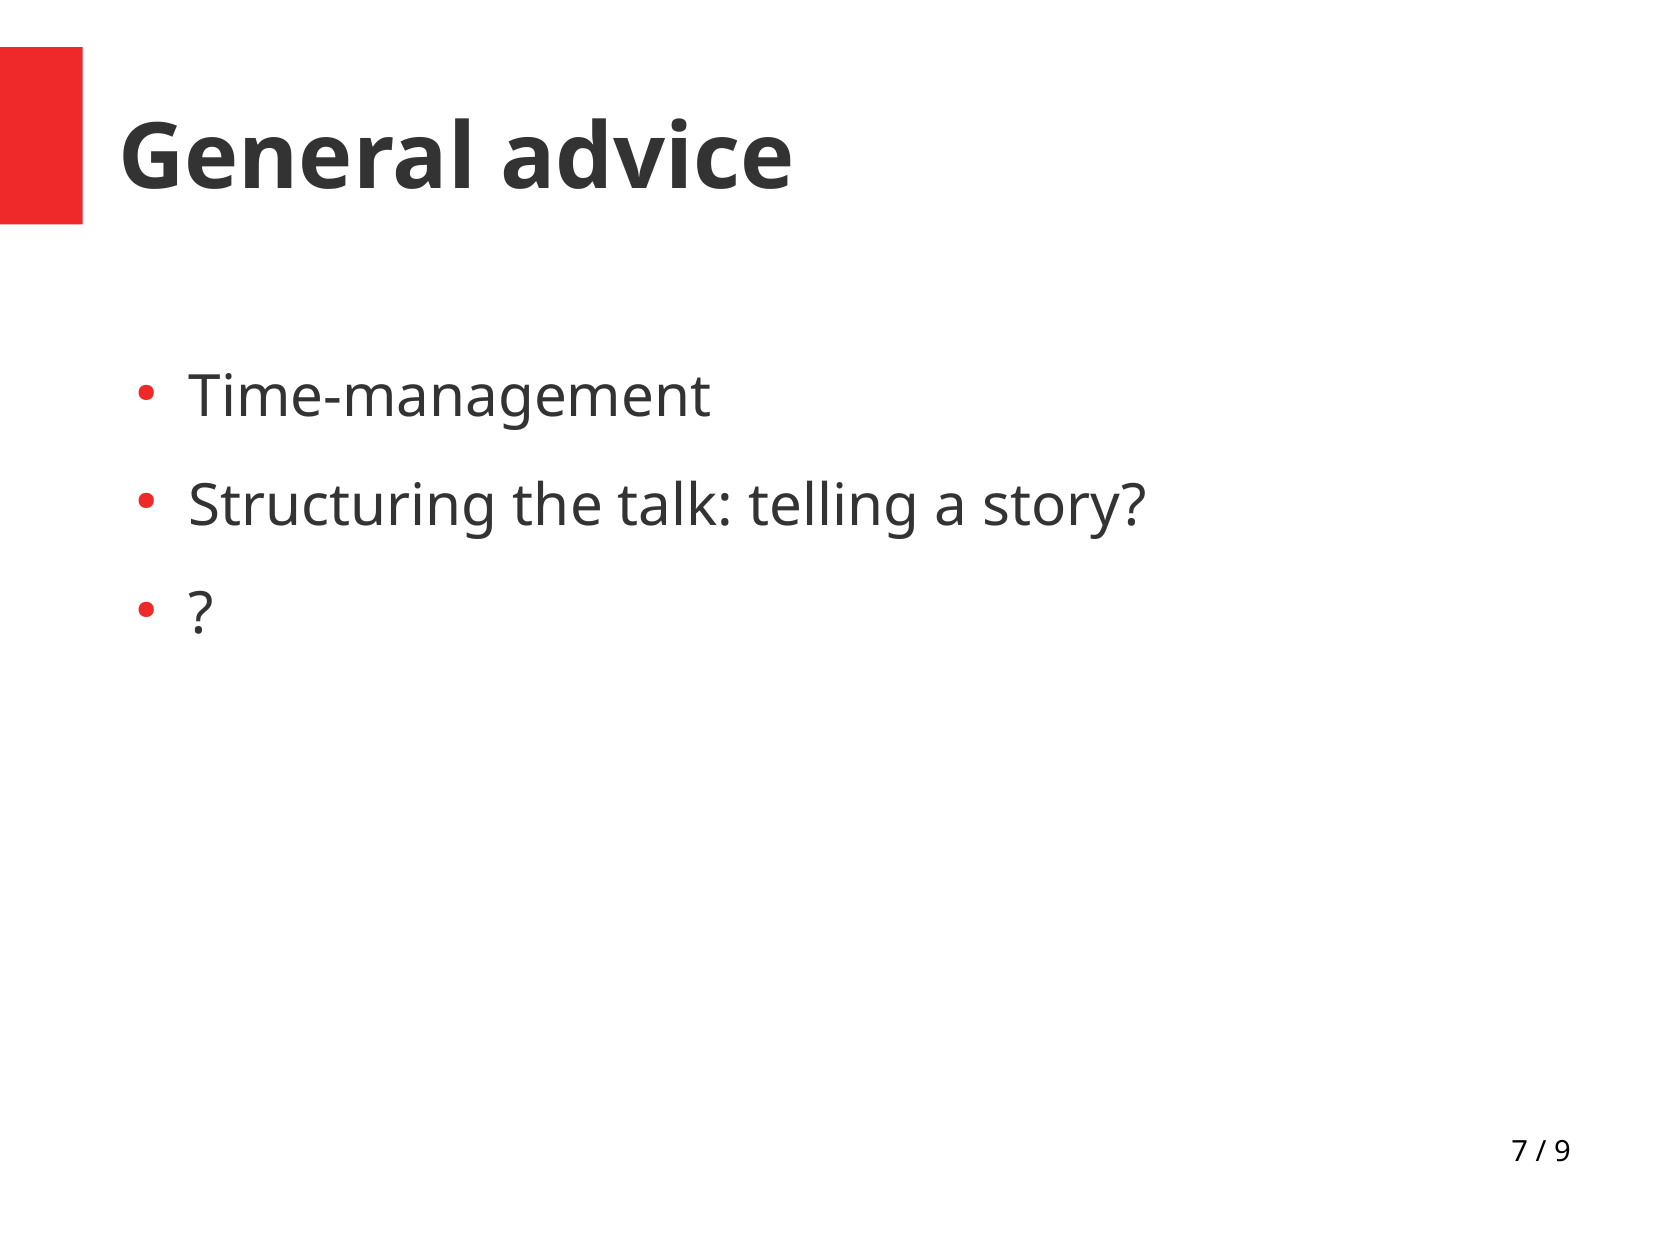

# General advice
Time-management
Structuring the talk: telling a story?
?
7